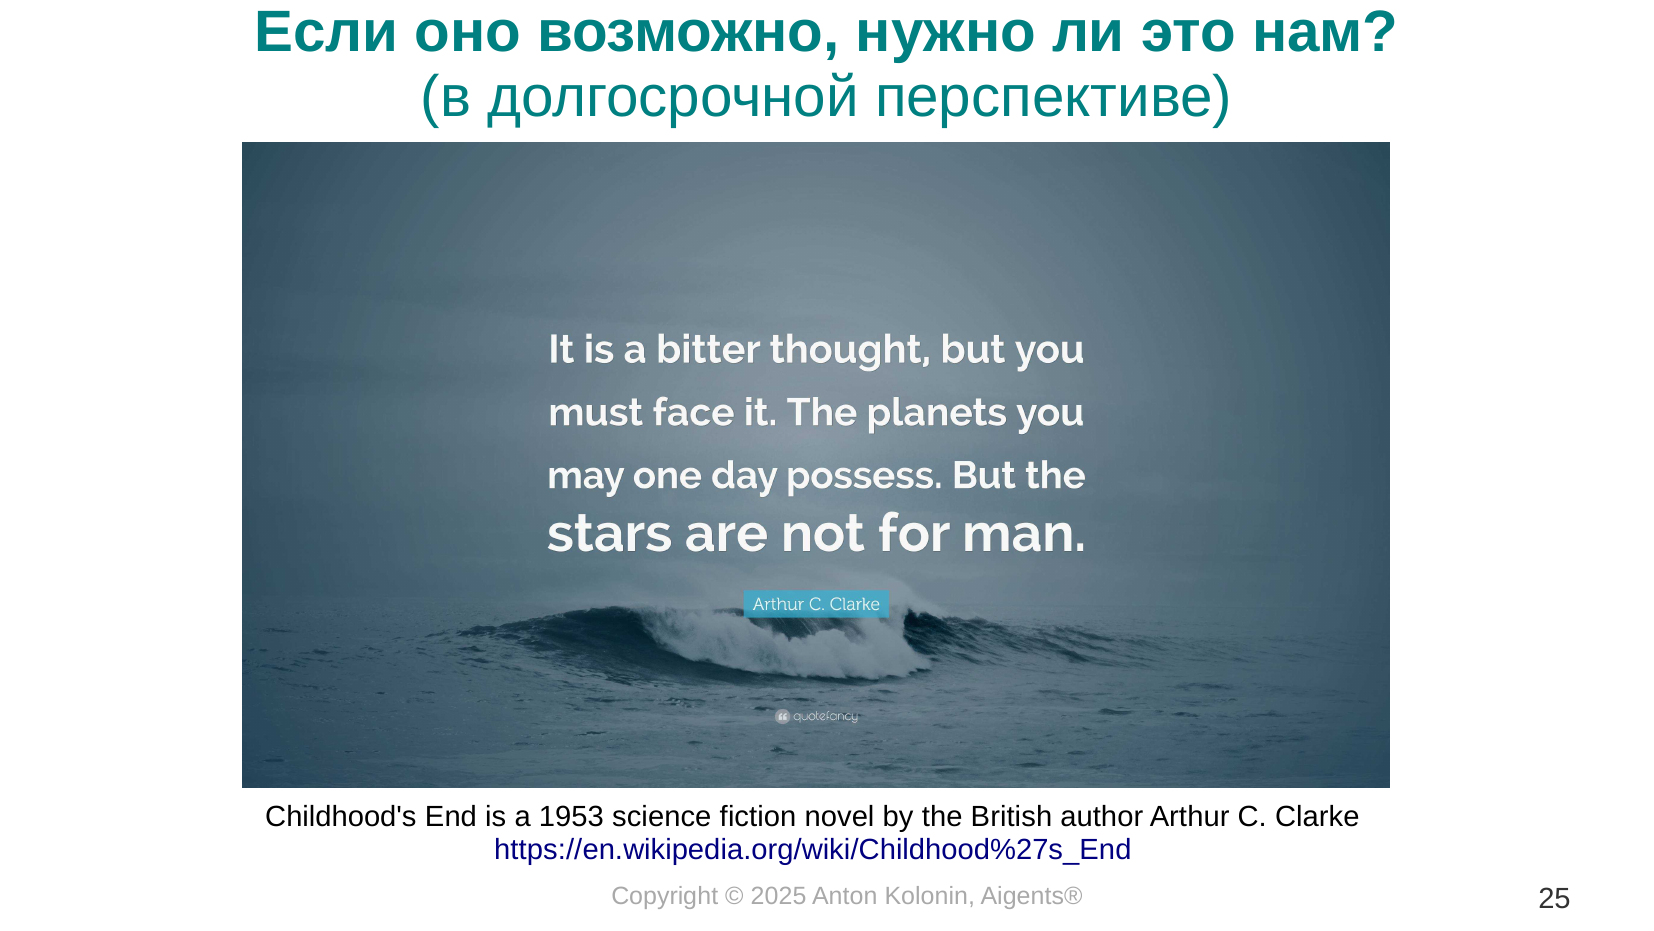

Если оно возможно, нужно ли это нам?
(в долгосрочной перспективе)
Childhood's End is a 1953 science fiction novel by the British author Arthur C. Clarke
https://en.wikipedia.org/wiki/Childhood%27s_End
Copyright © 2025 Anton Kolonin, Aigents®
25